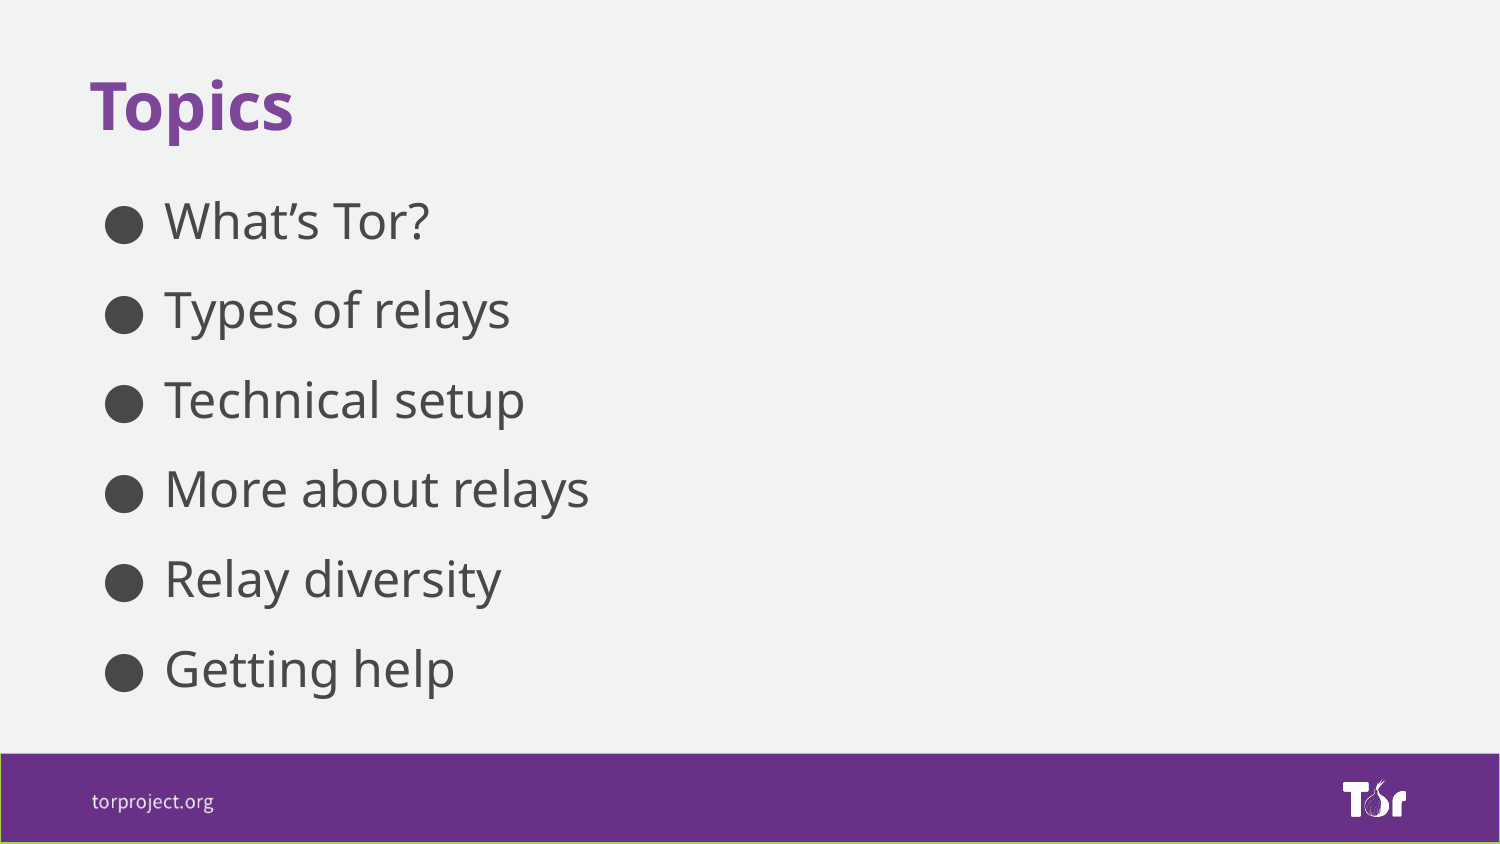

Topics
What’s Tor?
Types of relays
Technical setup
More about relays
Relay diversity
Getting help